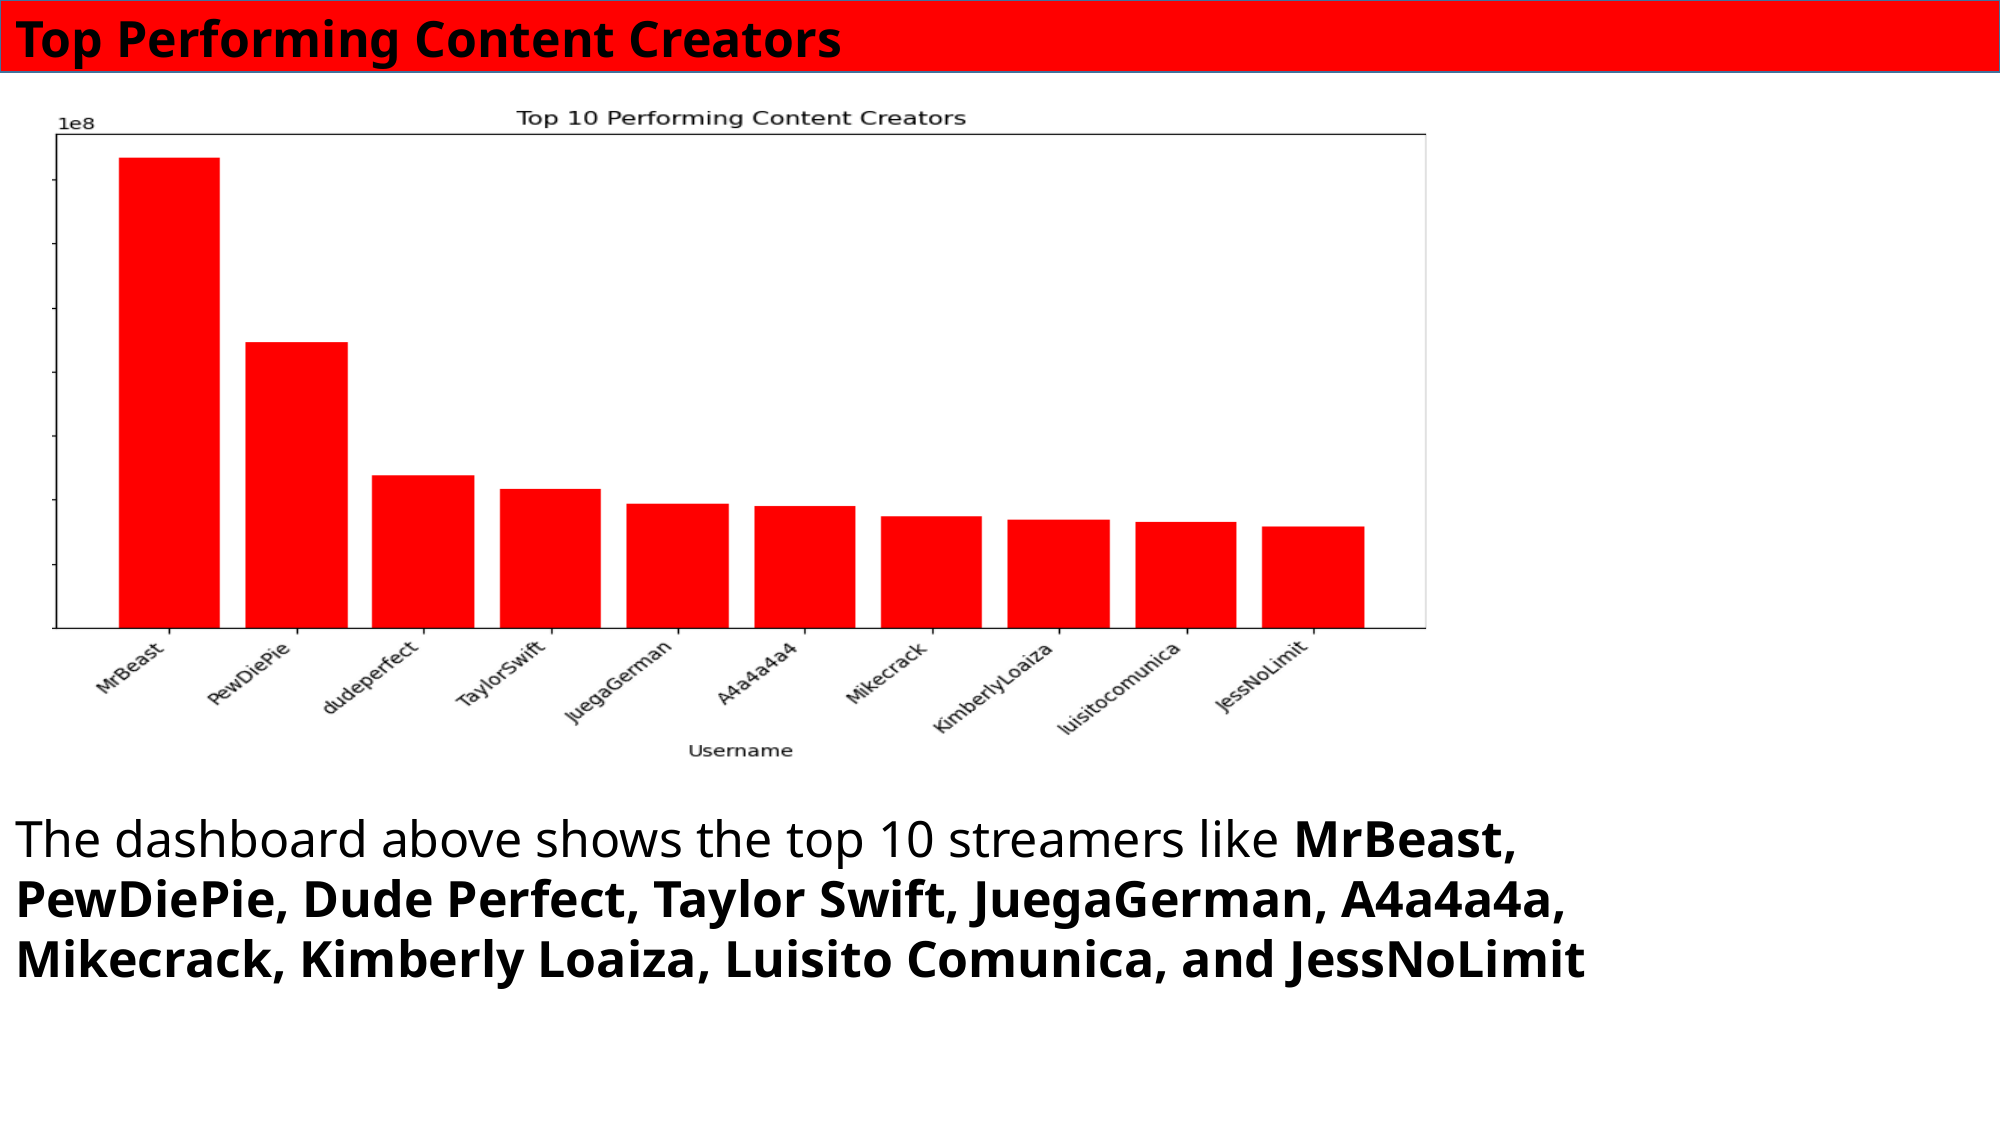

Top Performing Content Creators
The dashboard above shows the top 10 streamers like MrBeast, PewDiePie, Dude Perfect, Taylor Swift, JuegaGerman, A4a4a4a, Mikecrack, Kimberly Loaiza, Luisito Comunica, and JessNoLimit